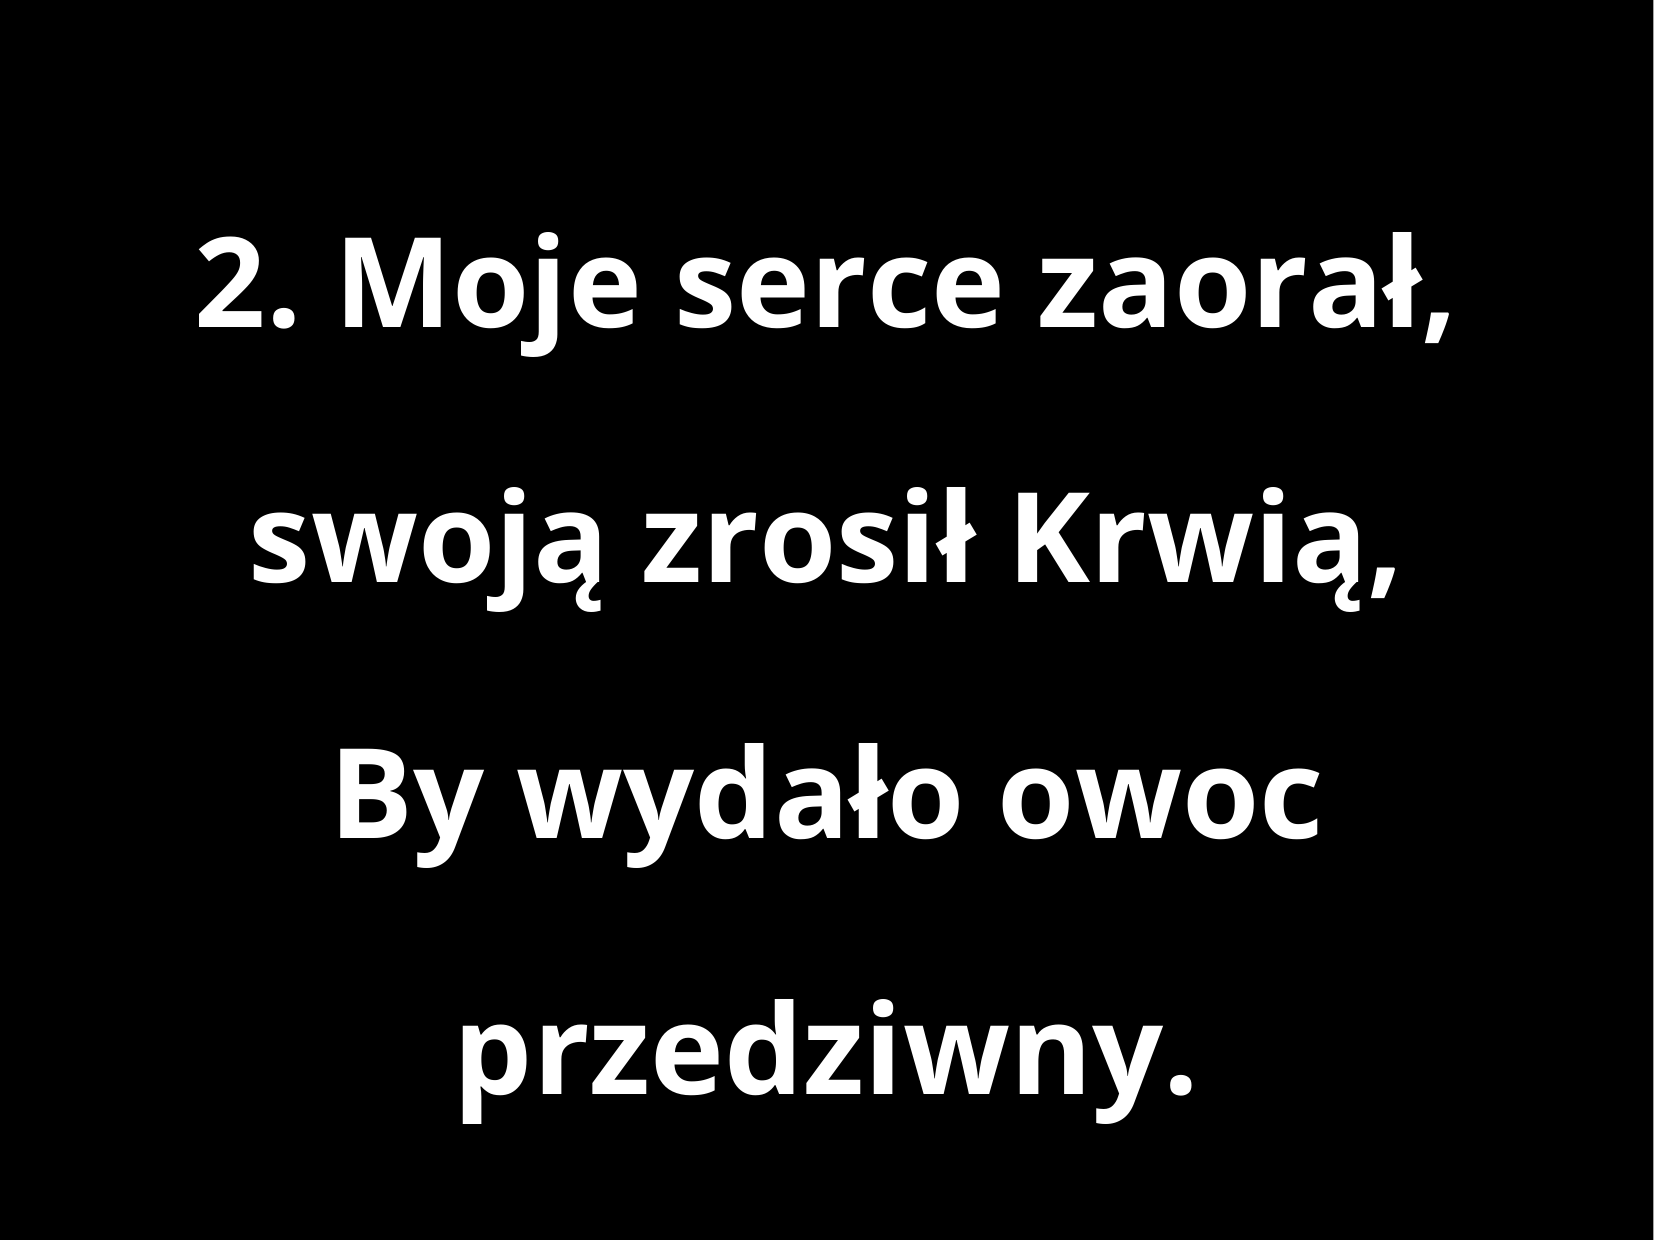

# 2. Moje serce zaorał, swoją zrosił Krwią, By wydało owoc przedziwny.